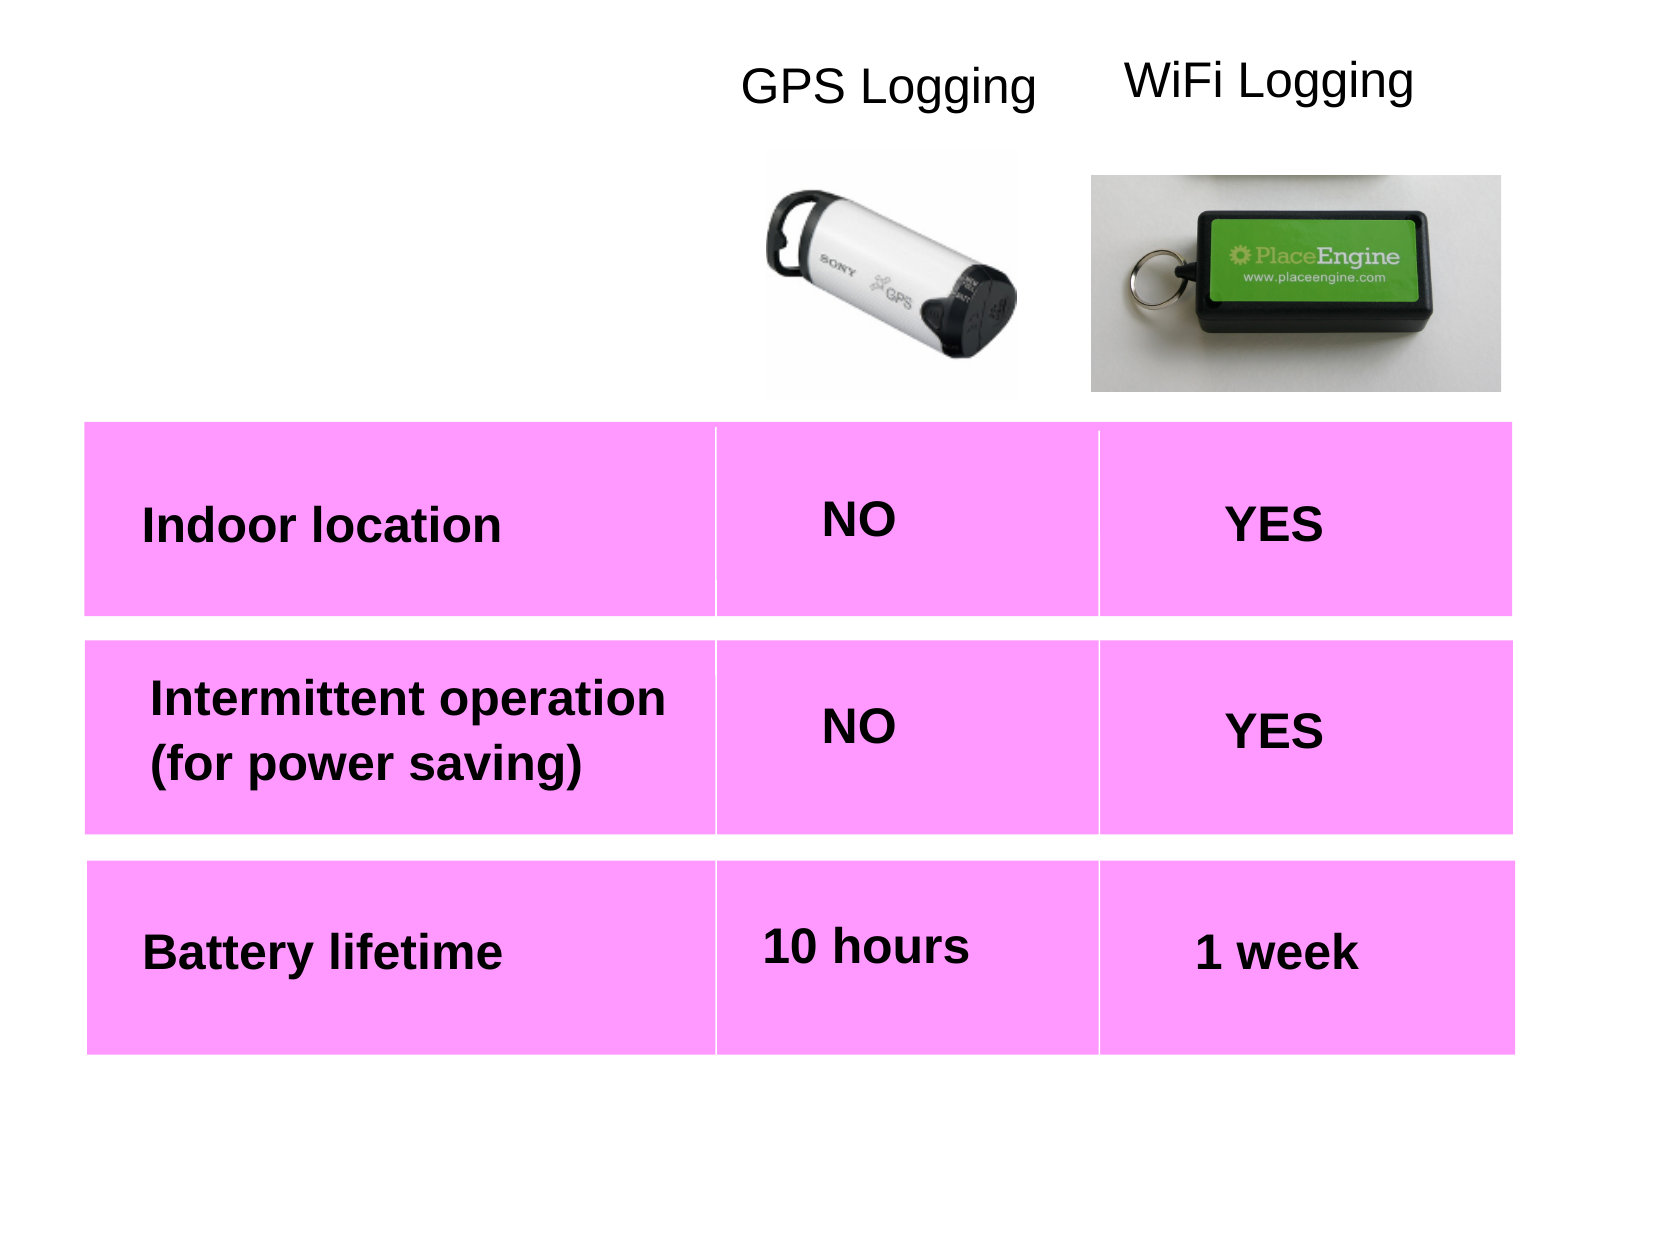

WiFi Logging
GPS Logging
NO
YES
Indoor location
Intermittent operation
(for power saving)‏
NO
YES
10 hours
Battery lifetime
1 week